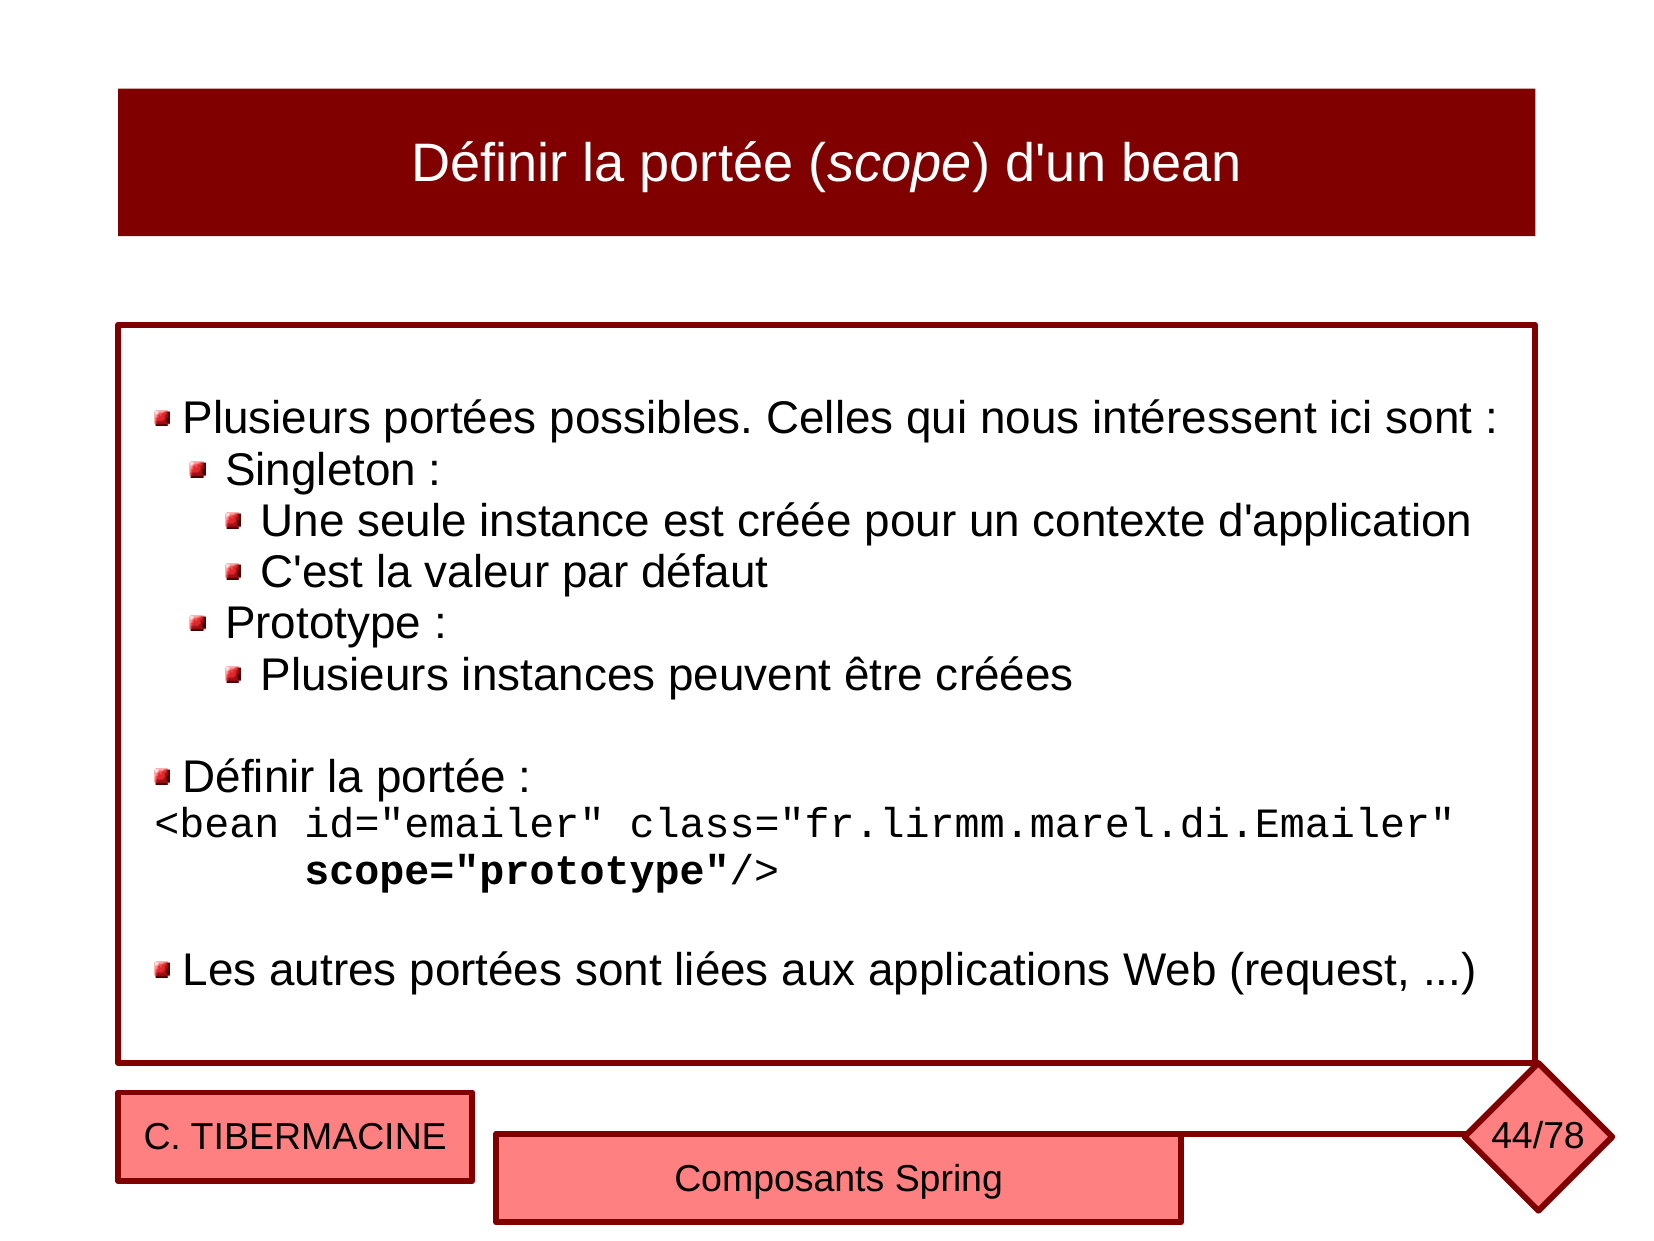

Définir la portée (scope) d'un bean
 Plusieurs portées possibles. Celles qui nous intéressent ici sont :
Singleton :
Une seule instance est créée pour un contexte d'application
C'est la valeur par défaut
Prototype :
Plusieurs instances peuvent être créées
 Définir la portée :
<bean id="emailer" class="fr.lirmm.marel.di.Emailer"
 scope="prototype"/>
 Les autres portées sont liées aux applications Web (request, ...)
C. TIBERMACINE
Composants Spring